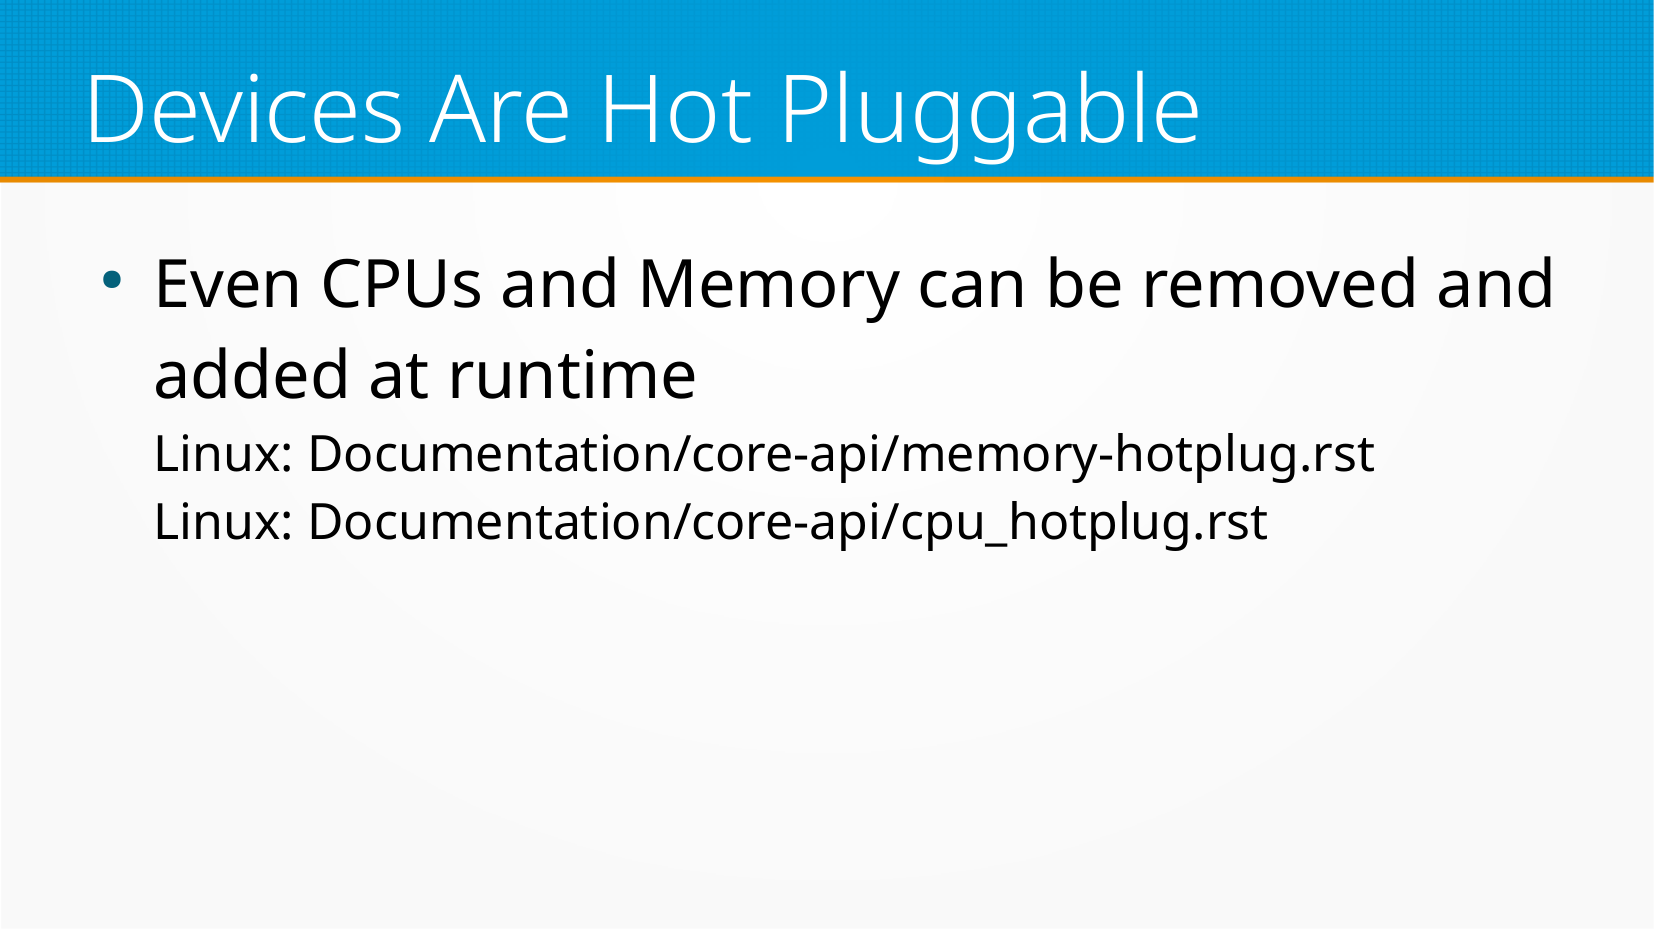

# Devices Are Hot Pluggable
Even CPUs and Memory can be removed and added at runtime
Linux: Documentation/core-api/memory-hotplug.rst
Linux: Documentation/core-api/cpu_hotplug.rst